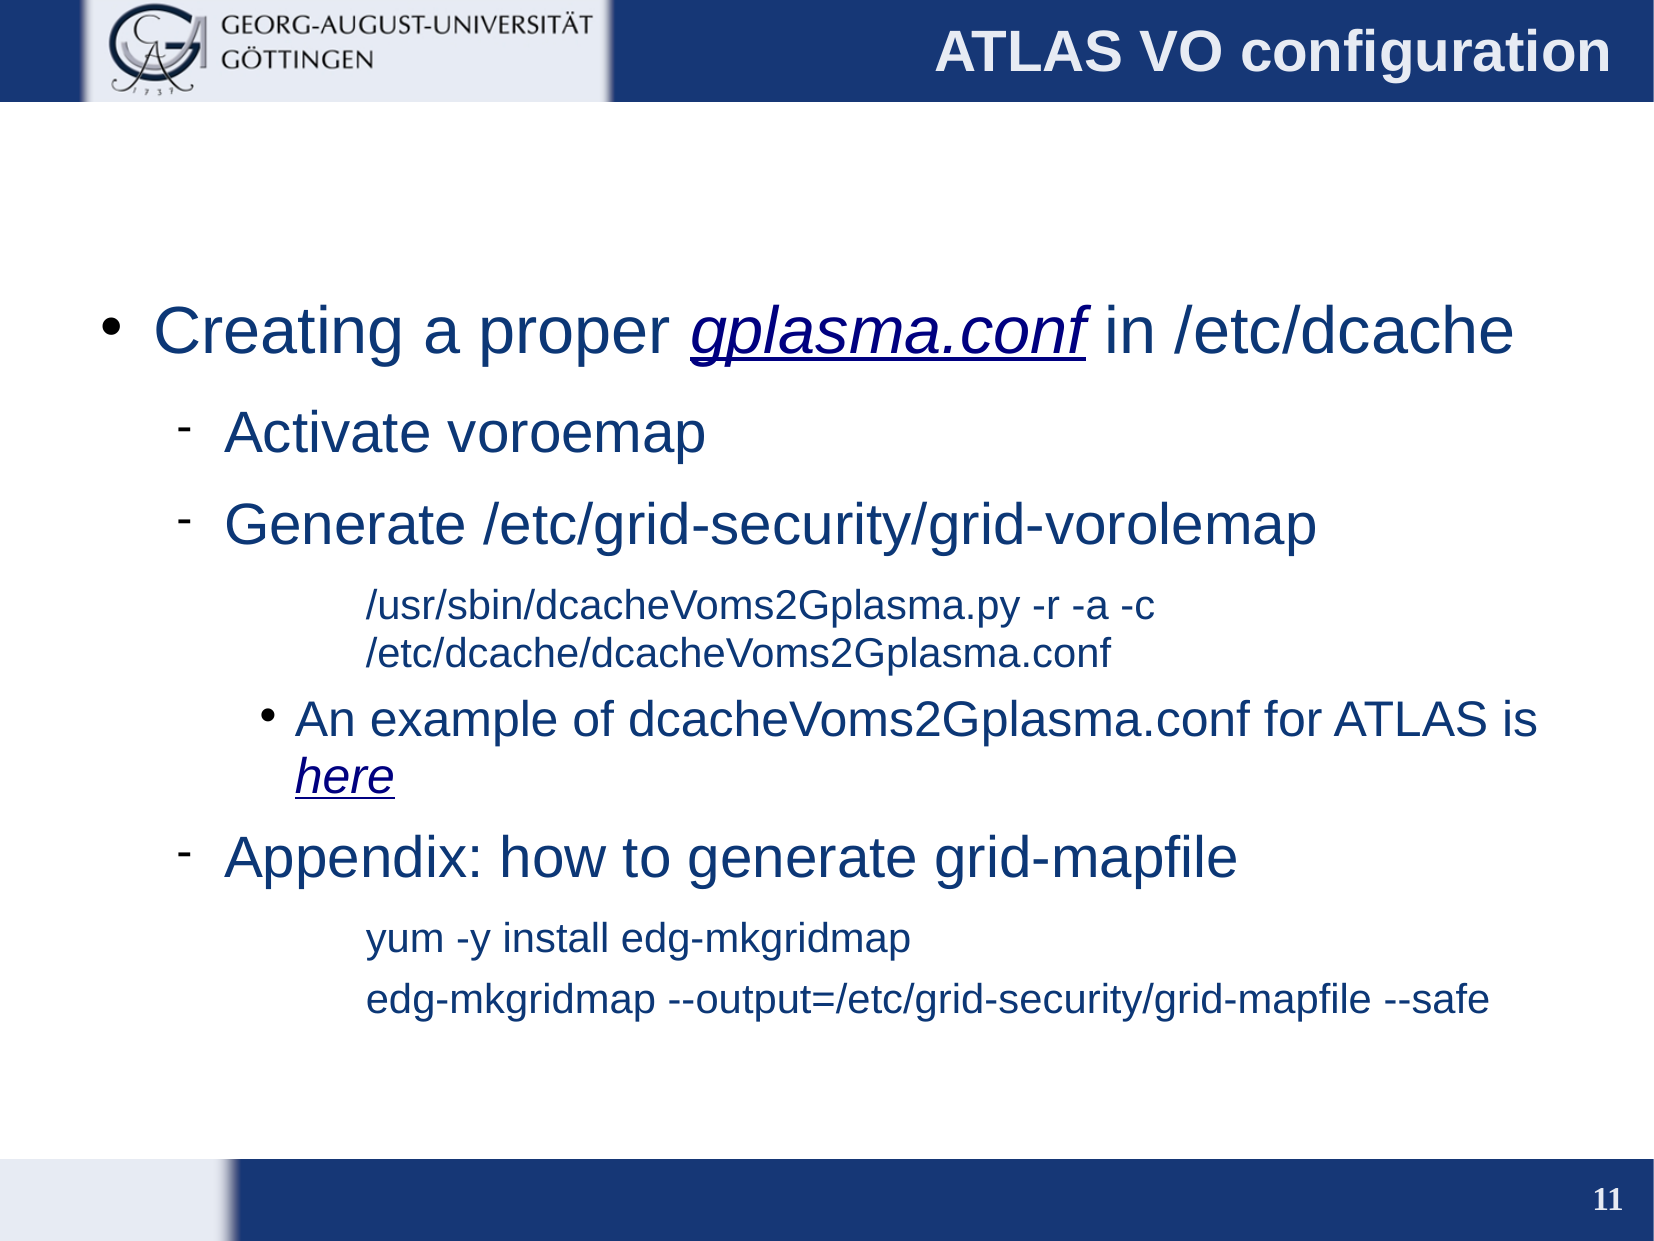

# ATLAS VO configuration
Creating a proper gplasma.conf in /etc/dcache
Activate voroemap
Generate /etc/grid-security/grid-vorolemap
/usr/sbin/dcacheVoms2Gplasma.py -r -a -c /etc/dcache/dcacheVoms2Gplasma.conf
An example of dcacheVoms2Gplasma.conf for ATLAS is here
Appendix: how to generate grid-mapfile
yum -y install edg-mkgridmap
edg-mkgridmap --output=/etc/grid-security/grid-mapfile --safe
dCache configuration in the WLCG T2
11